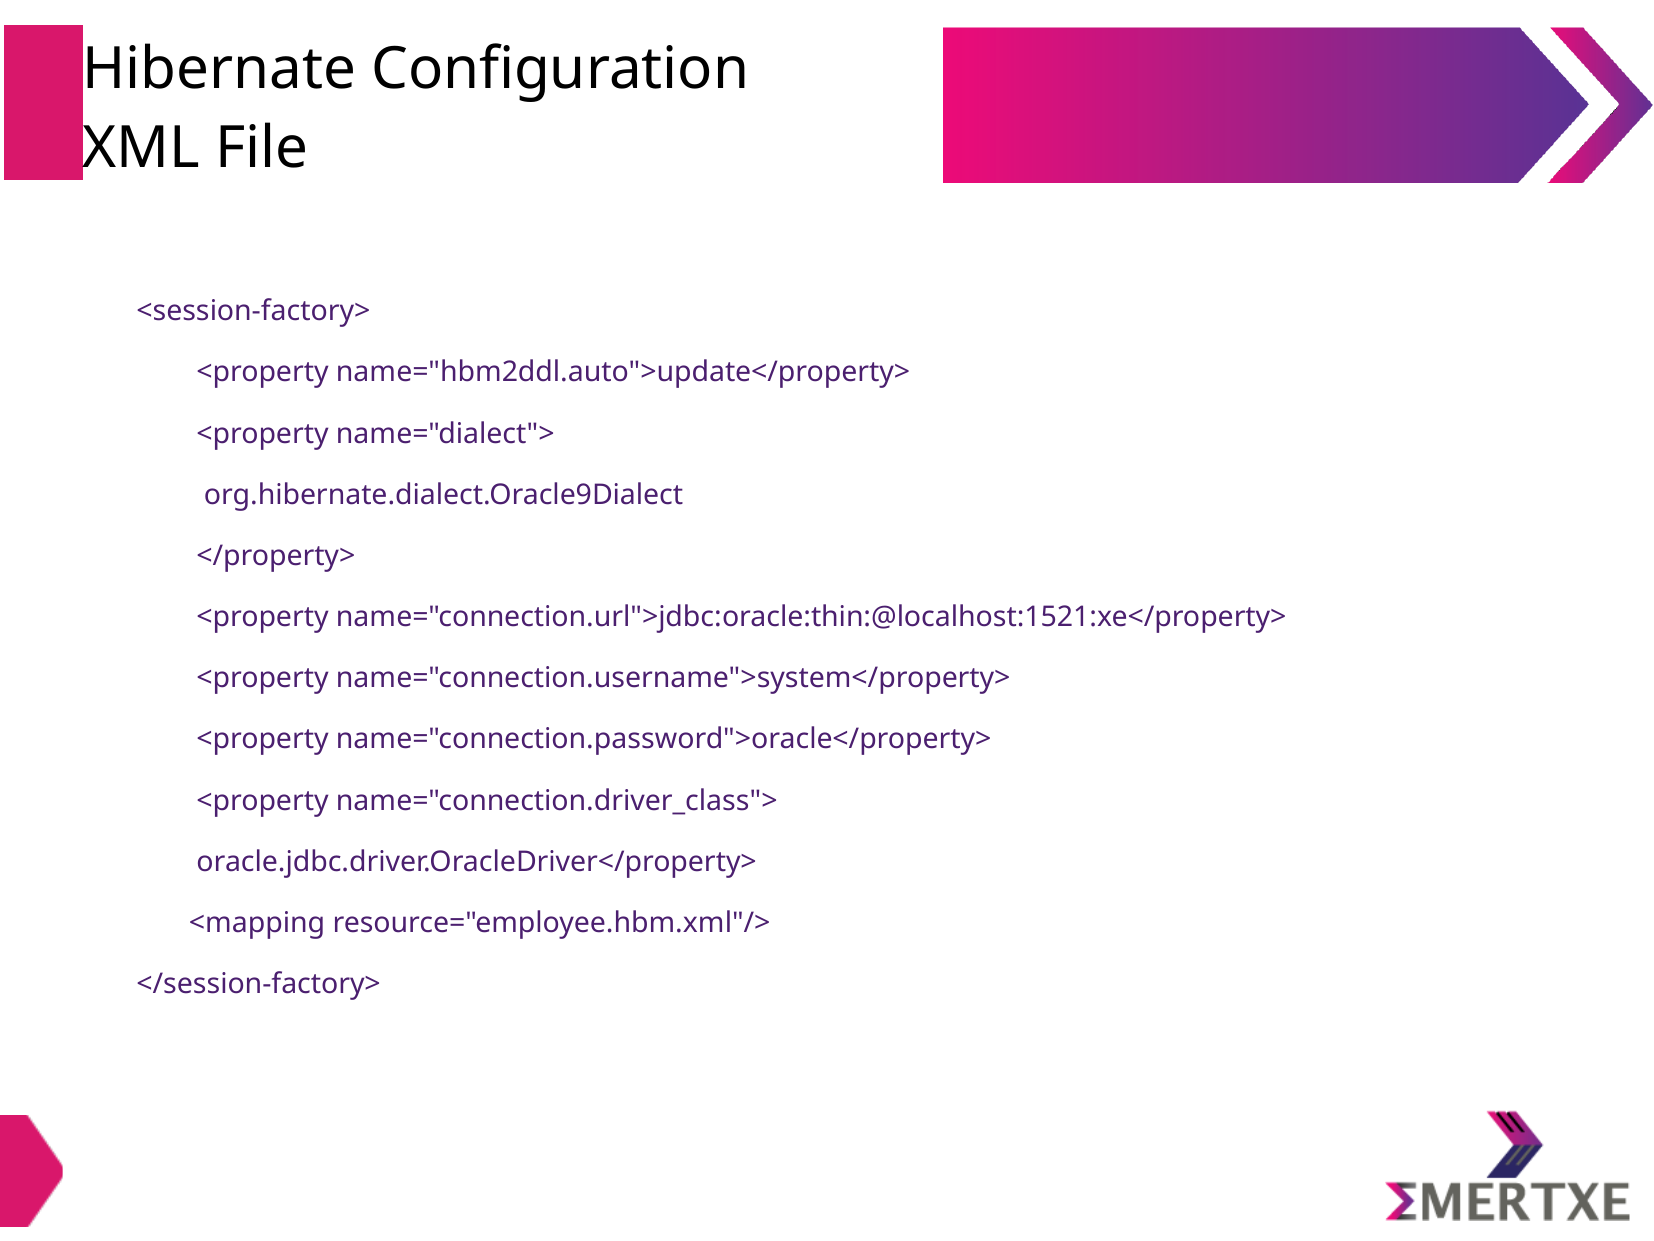

# Hibernate Configuration XML File
<session-factory>
 <property name="hbm2ddl.auto">update</property>
 <property name="dialect">
 org.hibernate.dialect.Oracle9Dialect
 </property>
 <property name="connection.url">jdbc:oracle:thin:@localhost:1521:xe</property>
 <property name="connection.username">system</property>
 <property name="connection.password">oracle</property>
 <property name="connection.driver_class">
 oracle.jdbc.driver.OracleDriver</property>
 <mapping resource="employee.hbm.xml"/>
</session-factory>